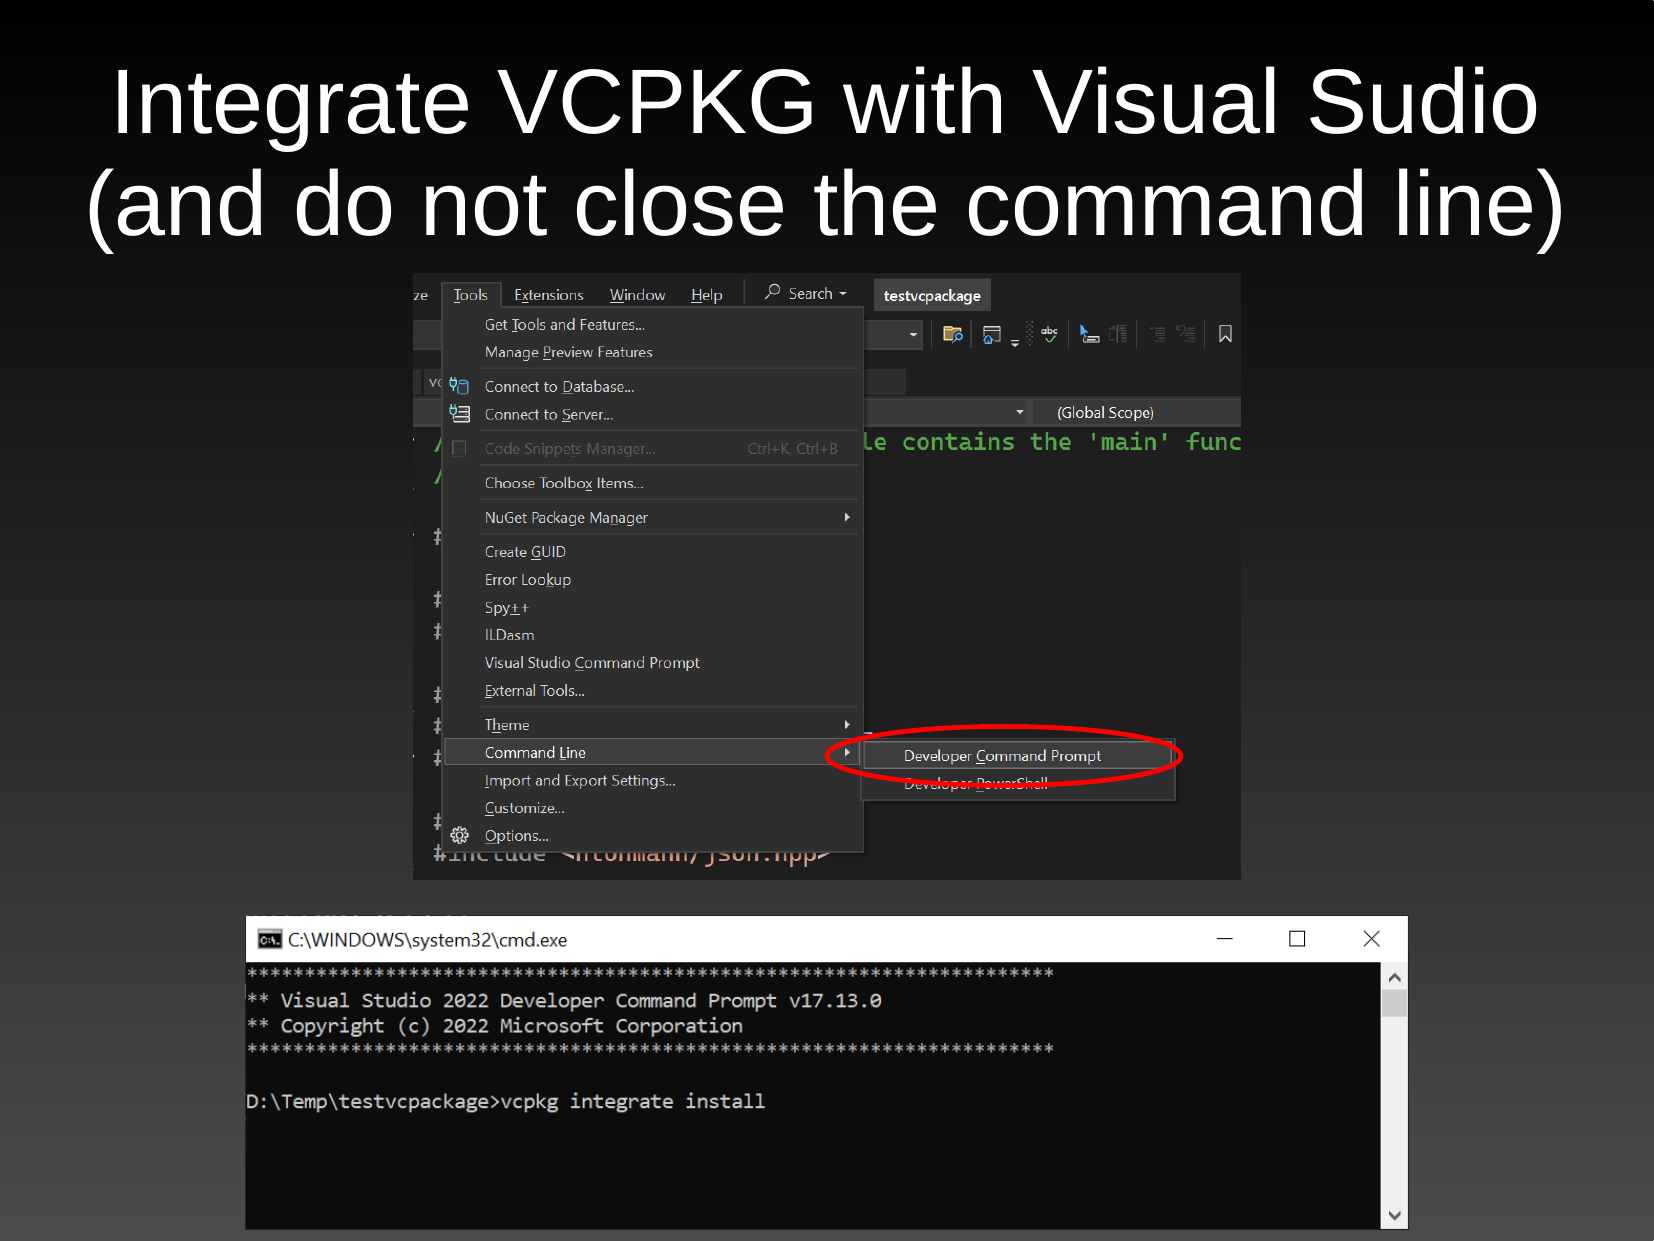

# Integrate VCPKG with Visual Sudio (and do not close the command line)